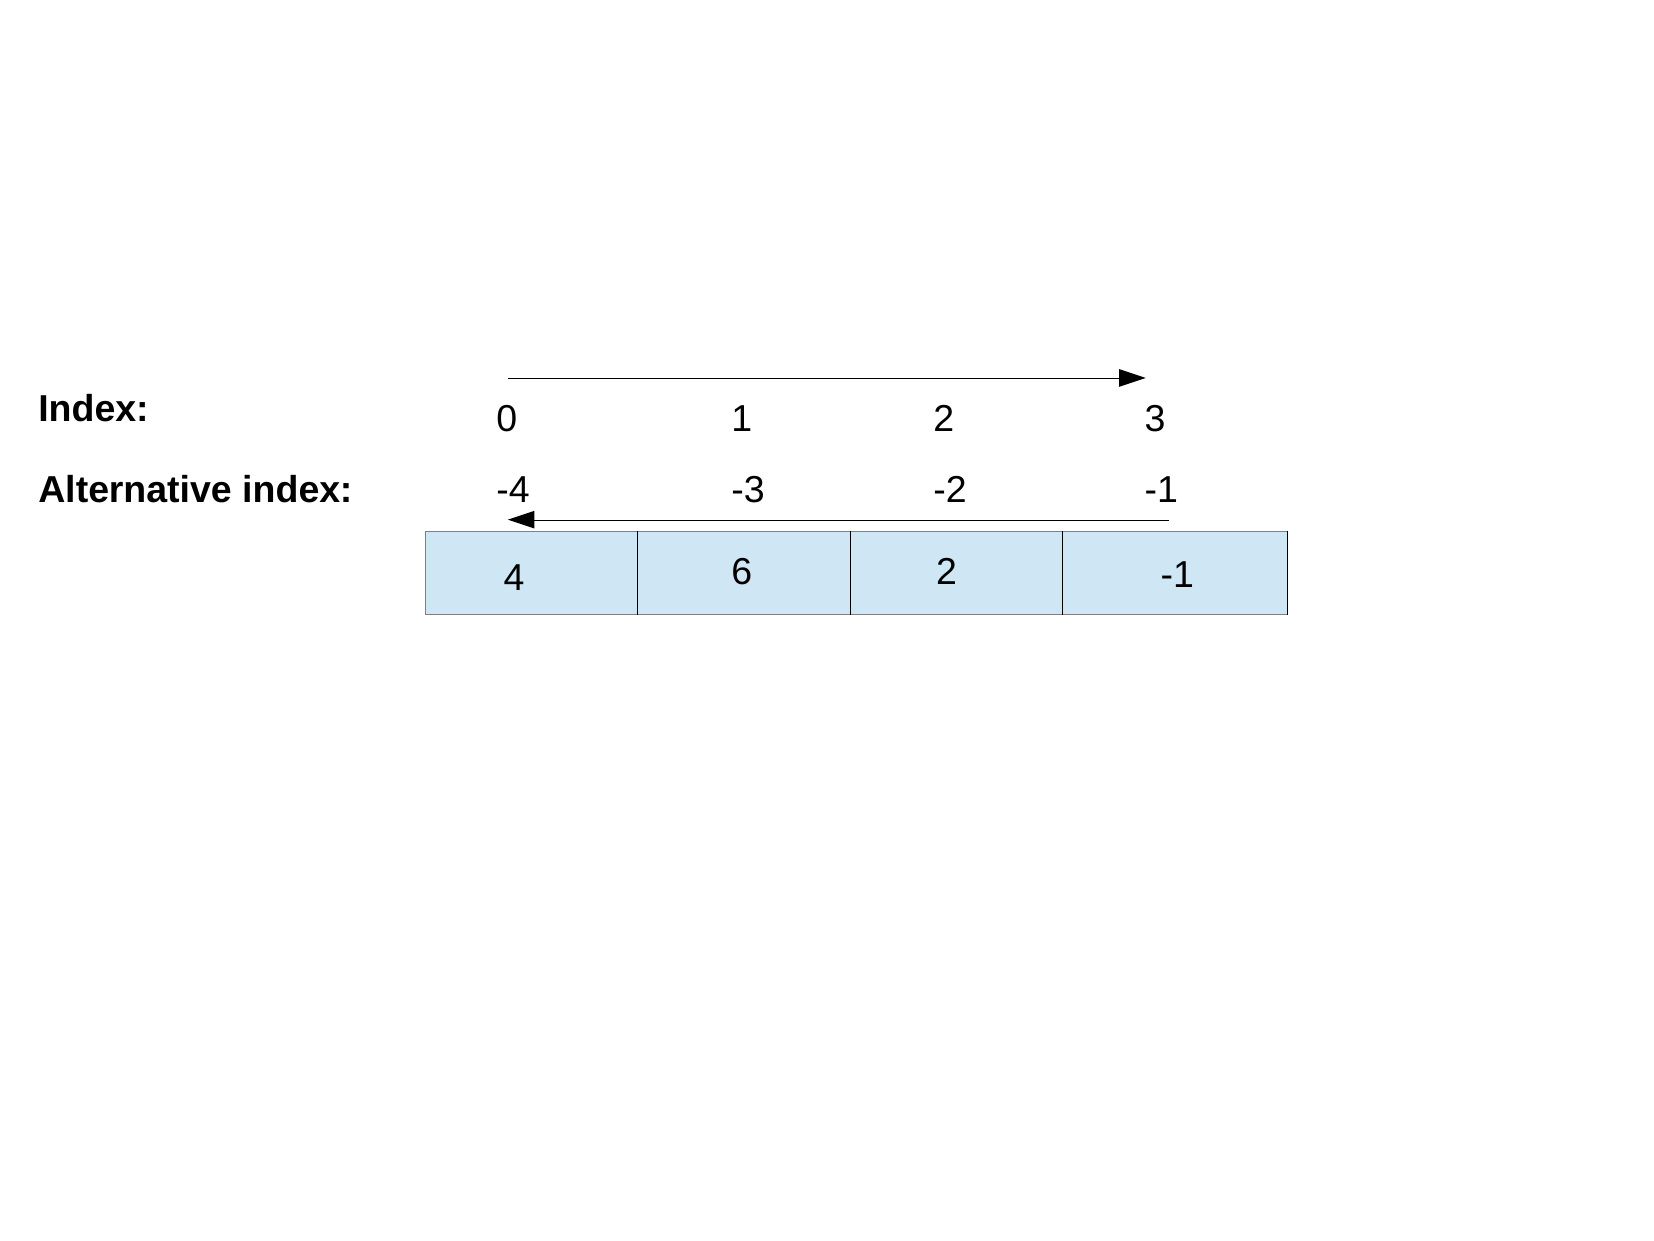

#
Index:
 0
 1
 2
 3
Alternative index:
 -4
 -3
 -2
 -1
 6
2
-1
 4